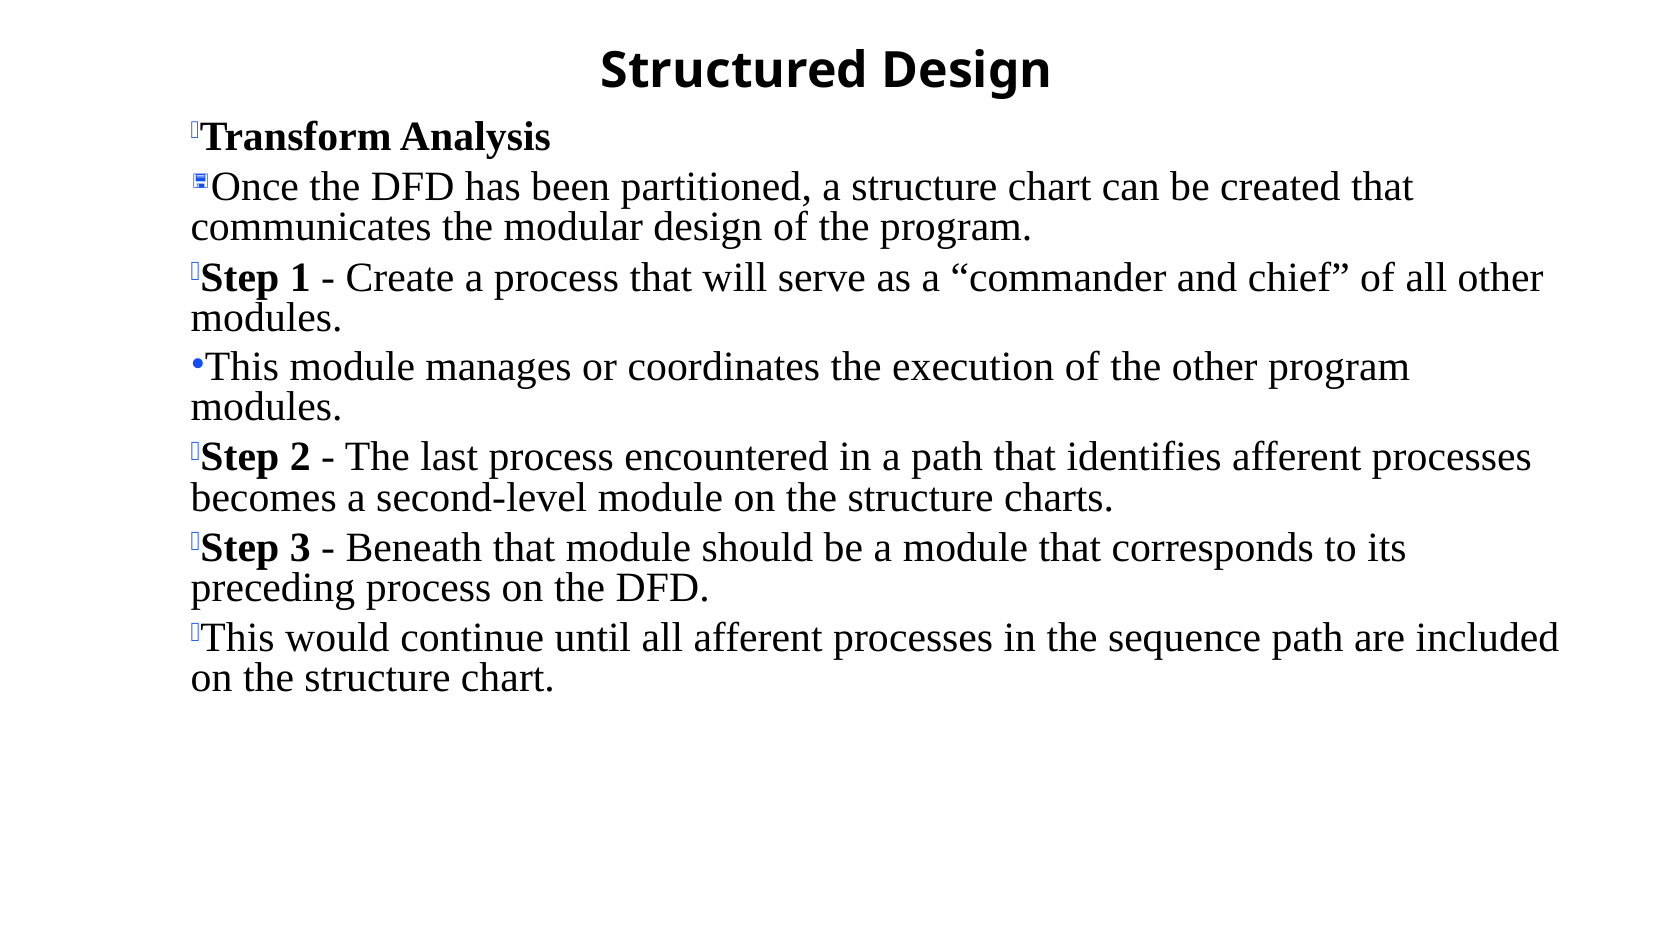

# Structured Design
Transform Analysis
Once the DFD has been partitioned, a structure chart can be created that communicates the modular design of the program.
Step 1 - Create a process that will serve as a “commander and chief” of all other modules.
This module manages or coordinates the execution of the other program modules.
Step 2 - The last process encountered in a path that identifies afferent processes becomes a second-level module on the structure charts.
Step 3 - Beneath that module should be a module that corresponds to its preceding process on the DFD.
This would continue until all afferent processes in the sequence path are included on the structure chart.